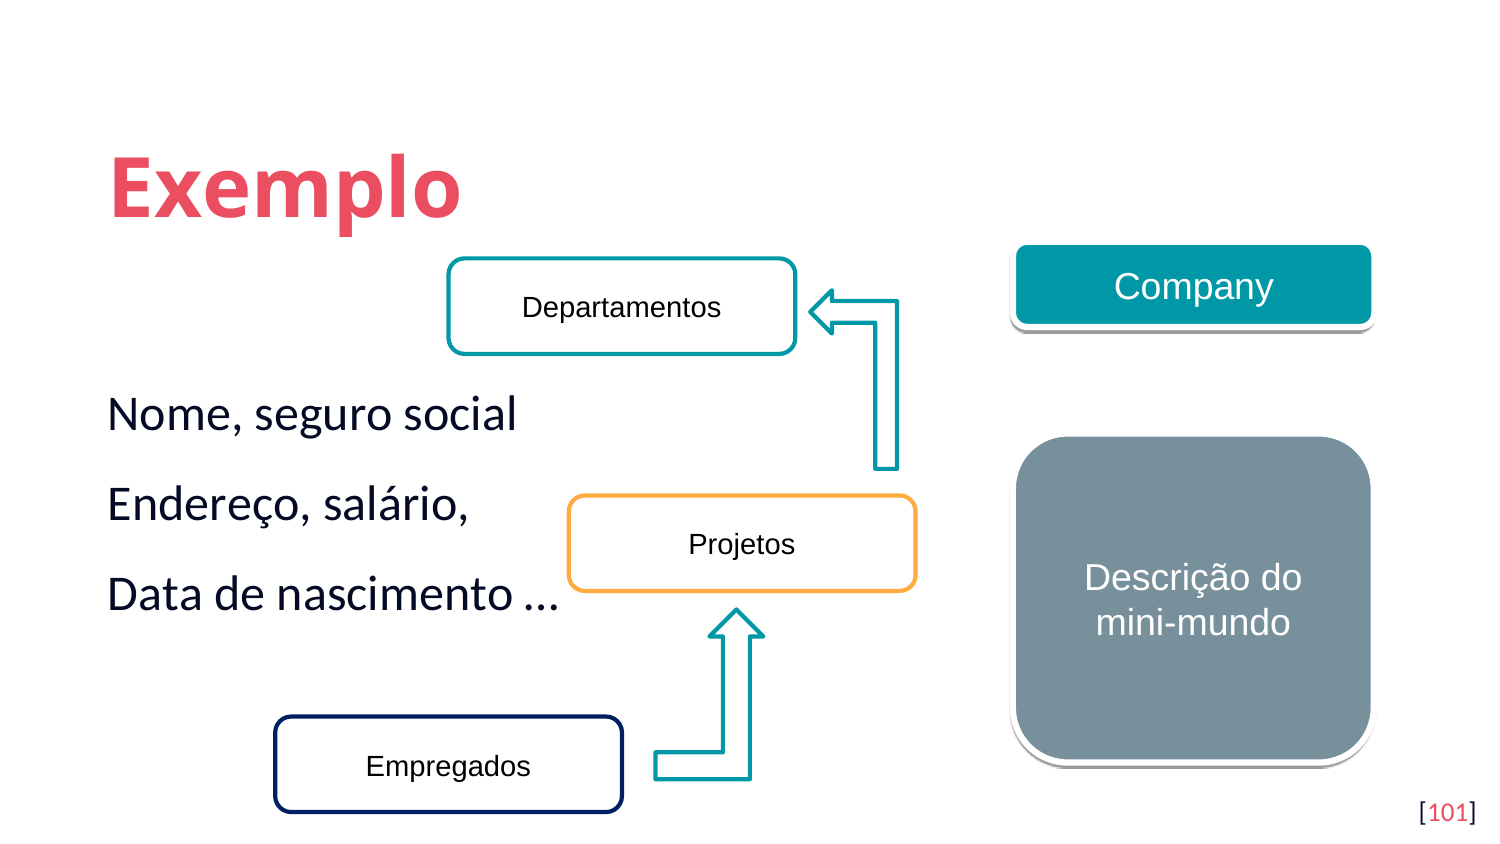

Exemplo
Company
Nome, seguro social
Endereço, salário,
Data de nascimento …
Departamentos
Descrição do mini-mundo
Projetos
Empregados